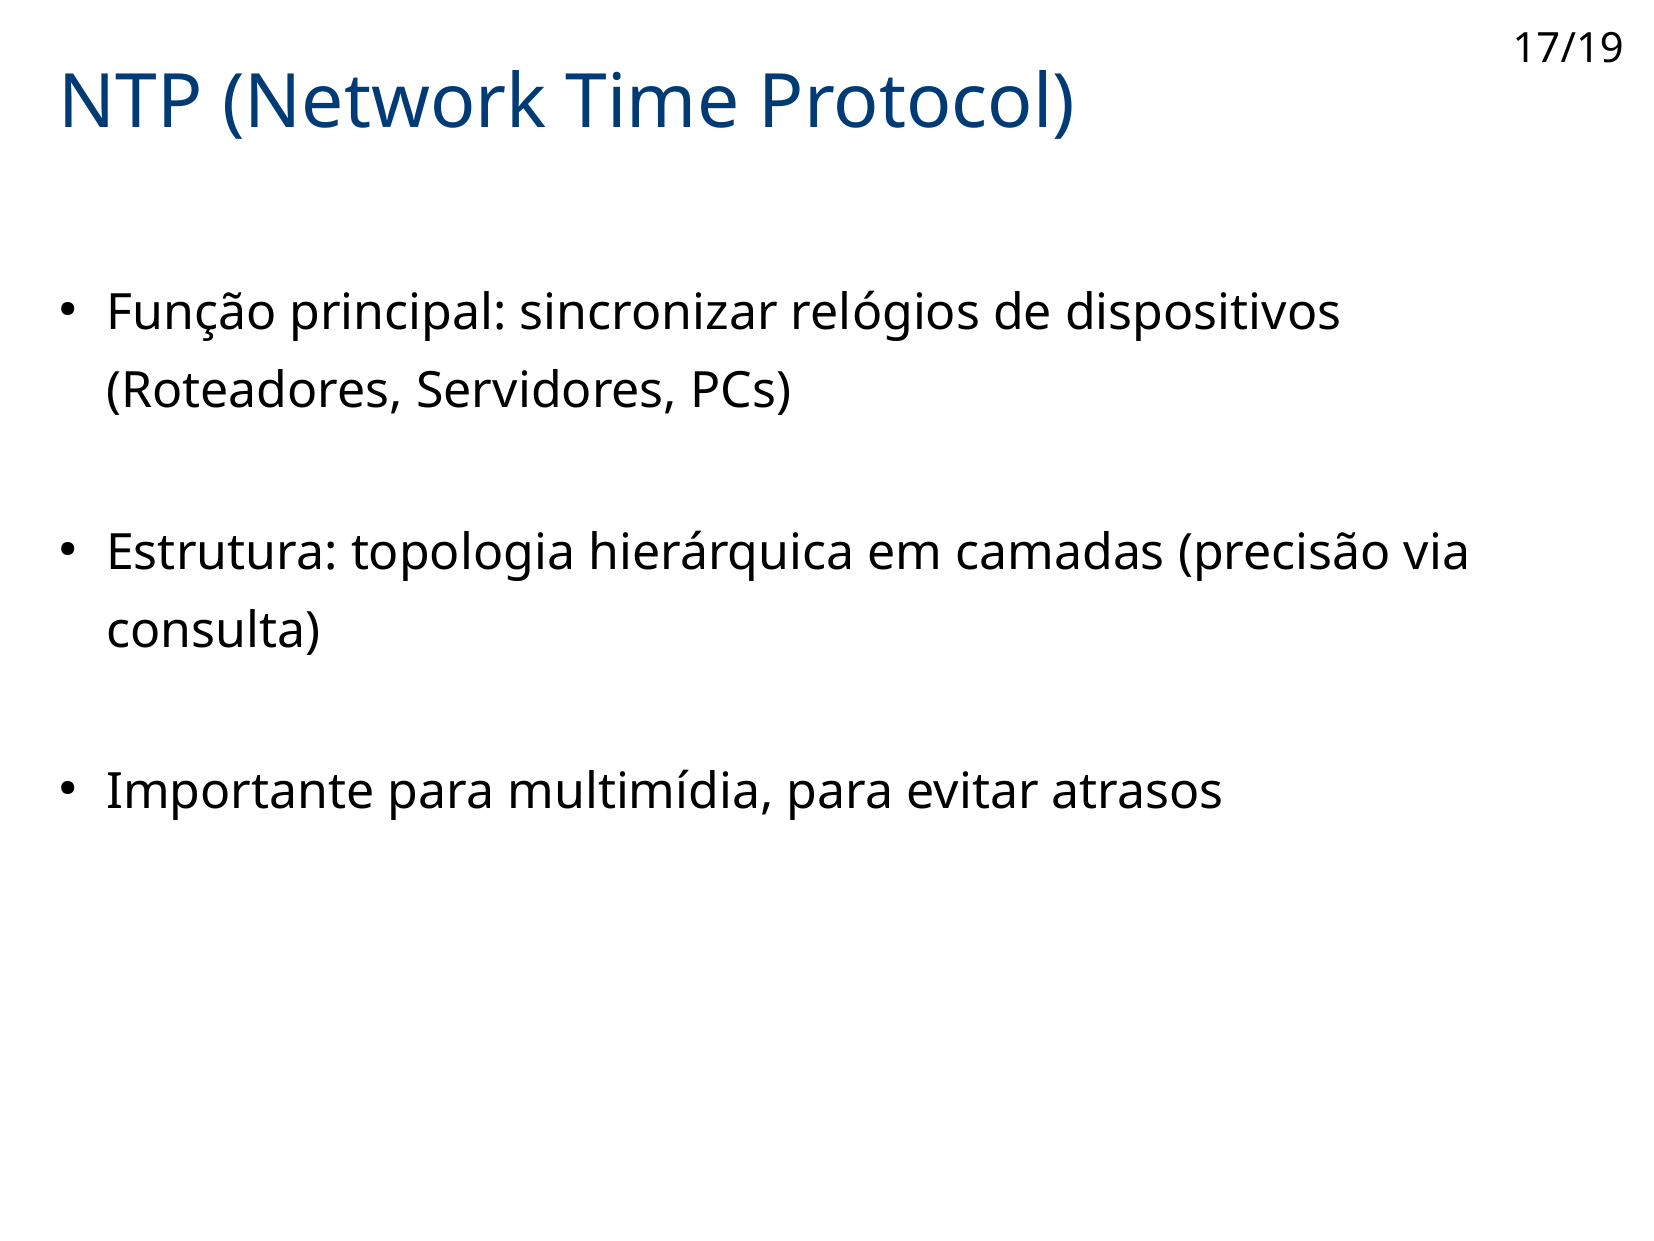

17
# NTP (Network Time Protocol)
Função principal: sincronizar relógios de dispositivos (Roteadores, Servidores, PCs)
Estrutura: topologia hierárquica em camadas (precisão via consulta)
Importante para multimídia, para evitar atrasos